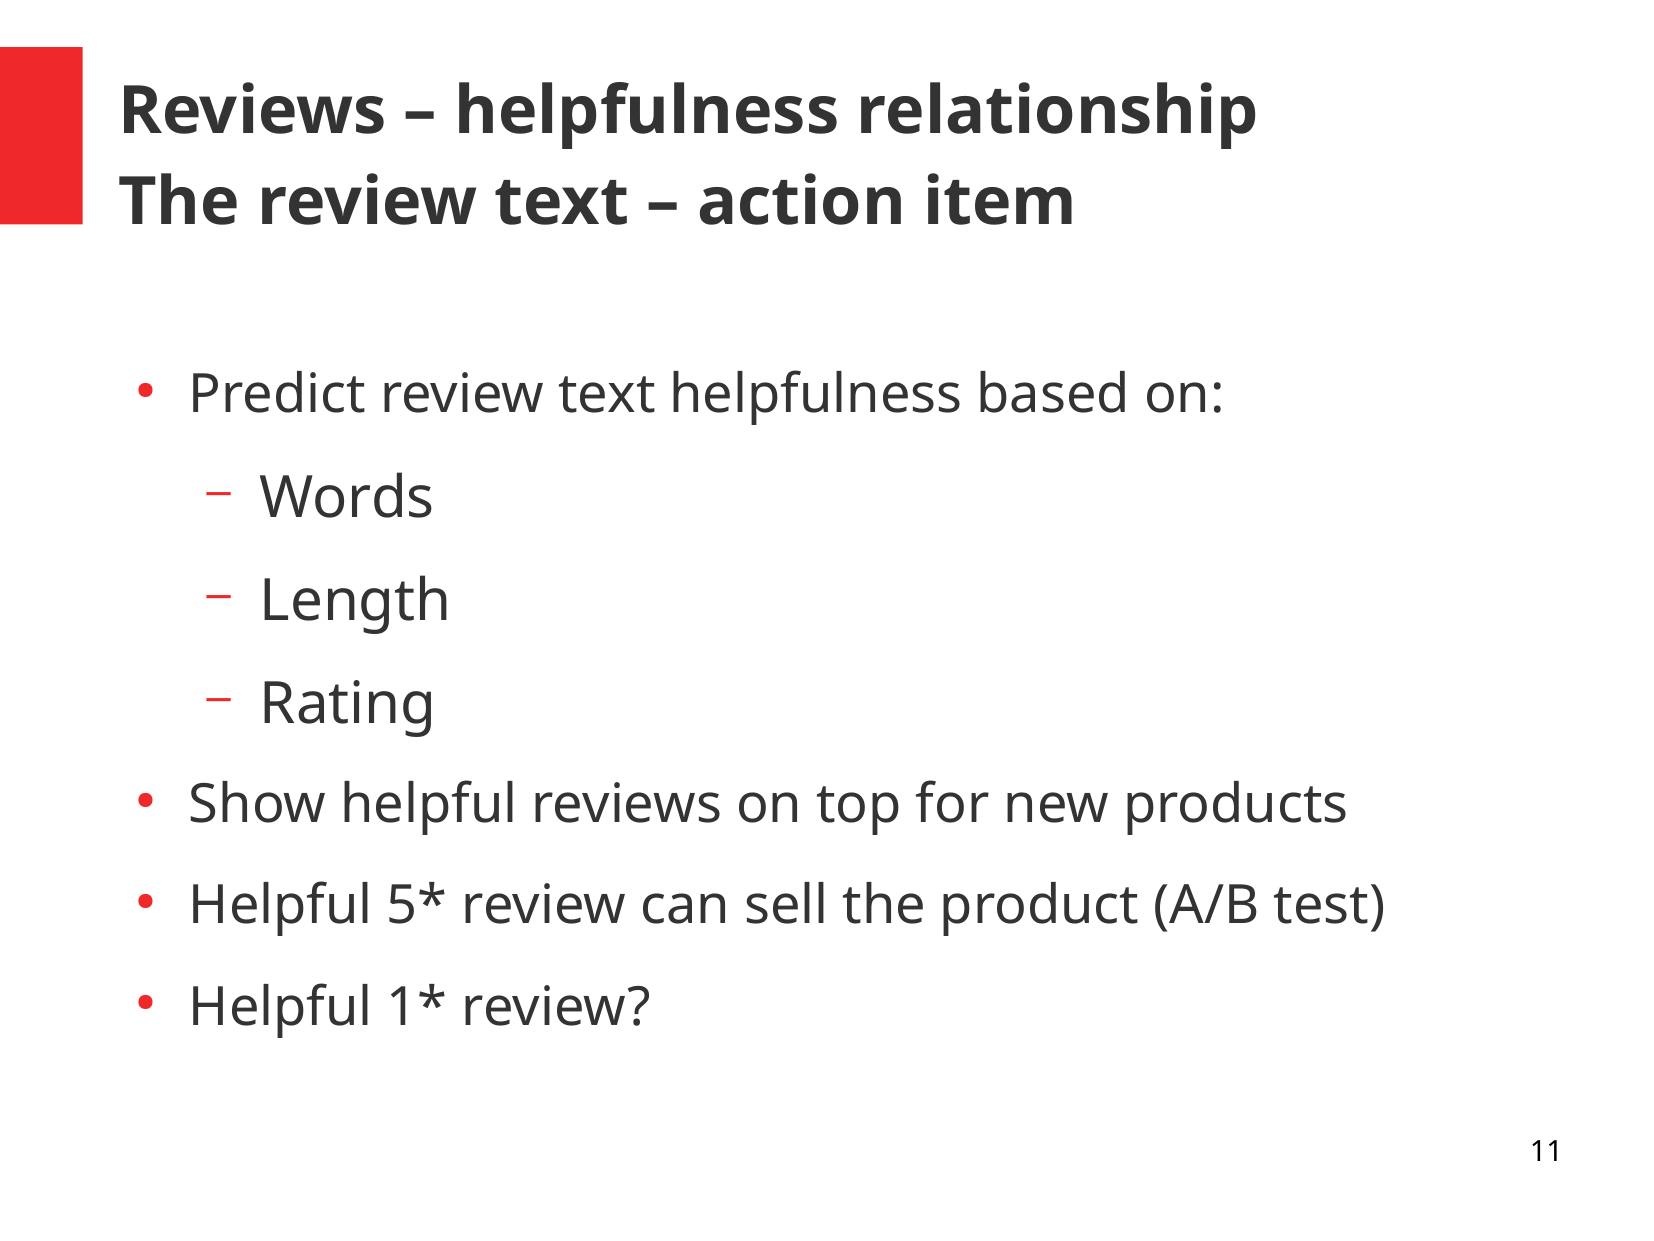

# Reviews – helpfulness relationship The review text – action item
Predict review text helpfulness based on:
Words
Length
Rating
Show helpful reviews on top for new products
Helpful 5* review can sell the product (A/B test)
Helpful 1* review?
11